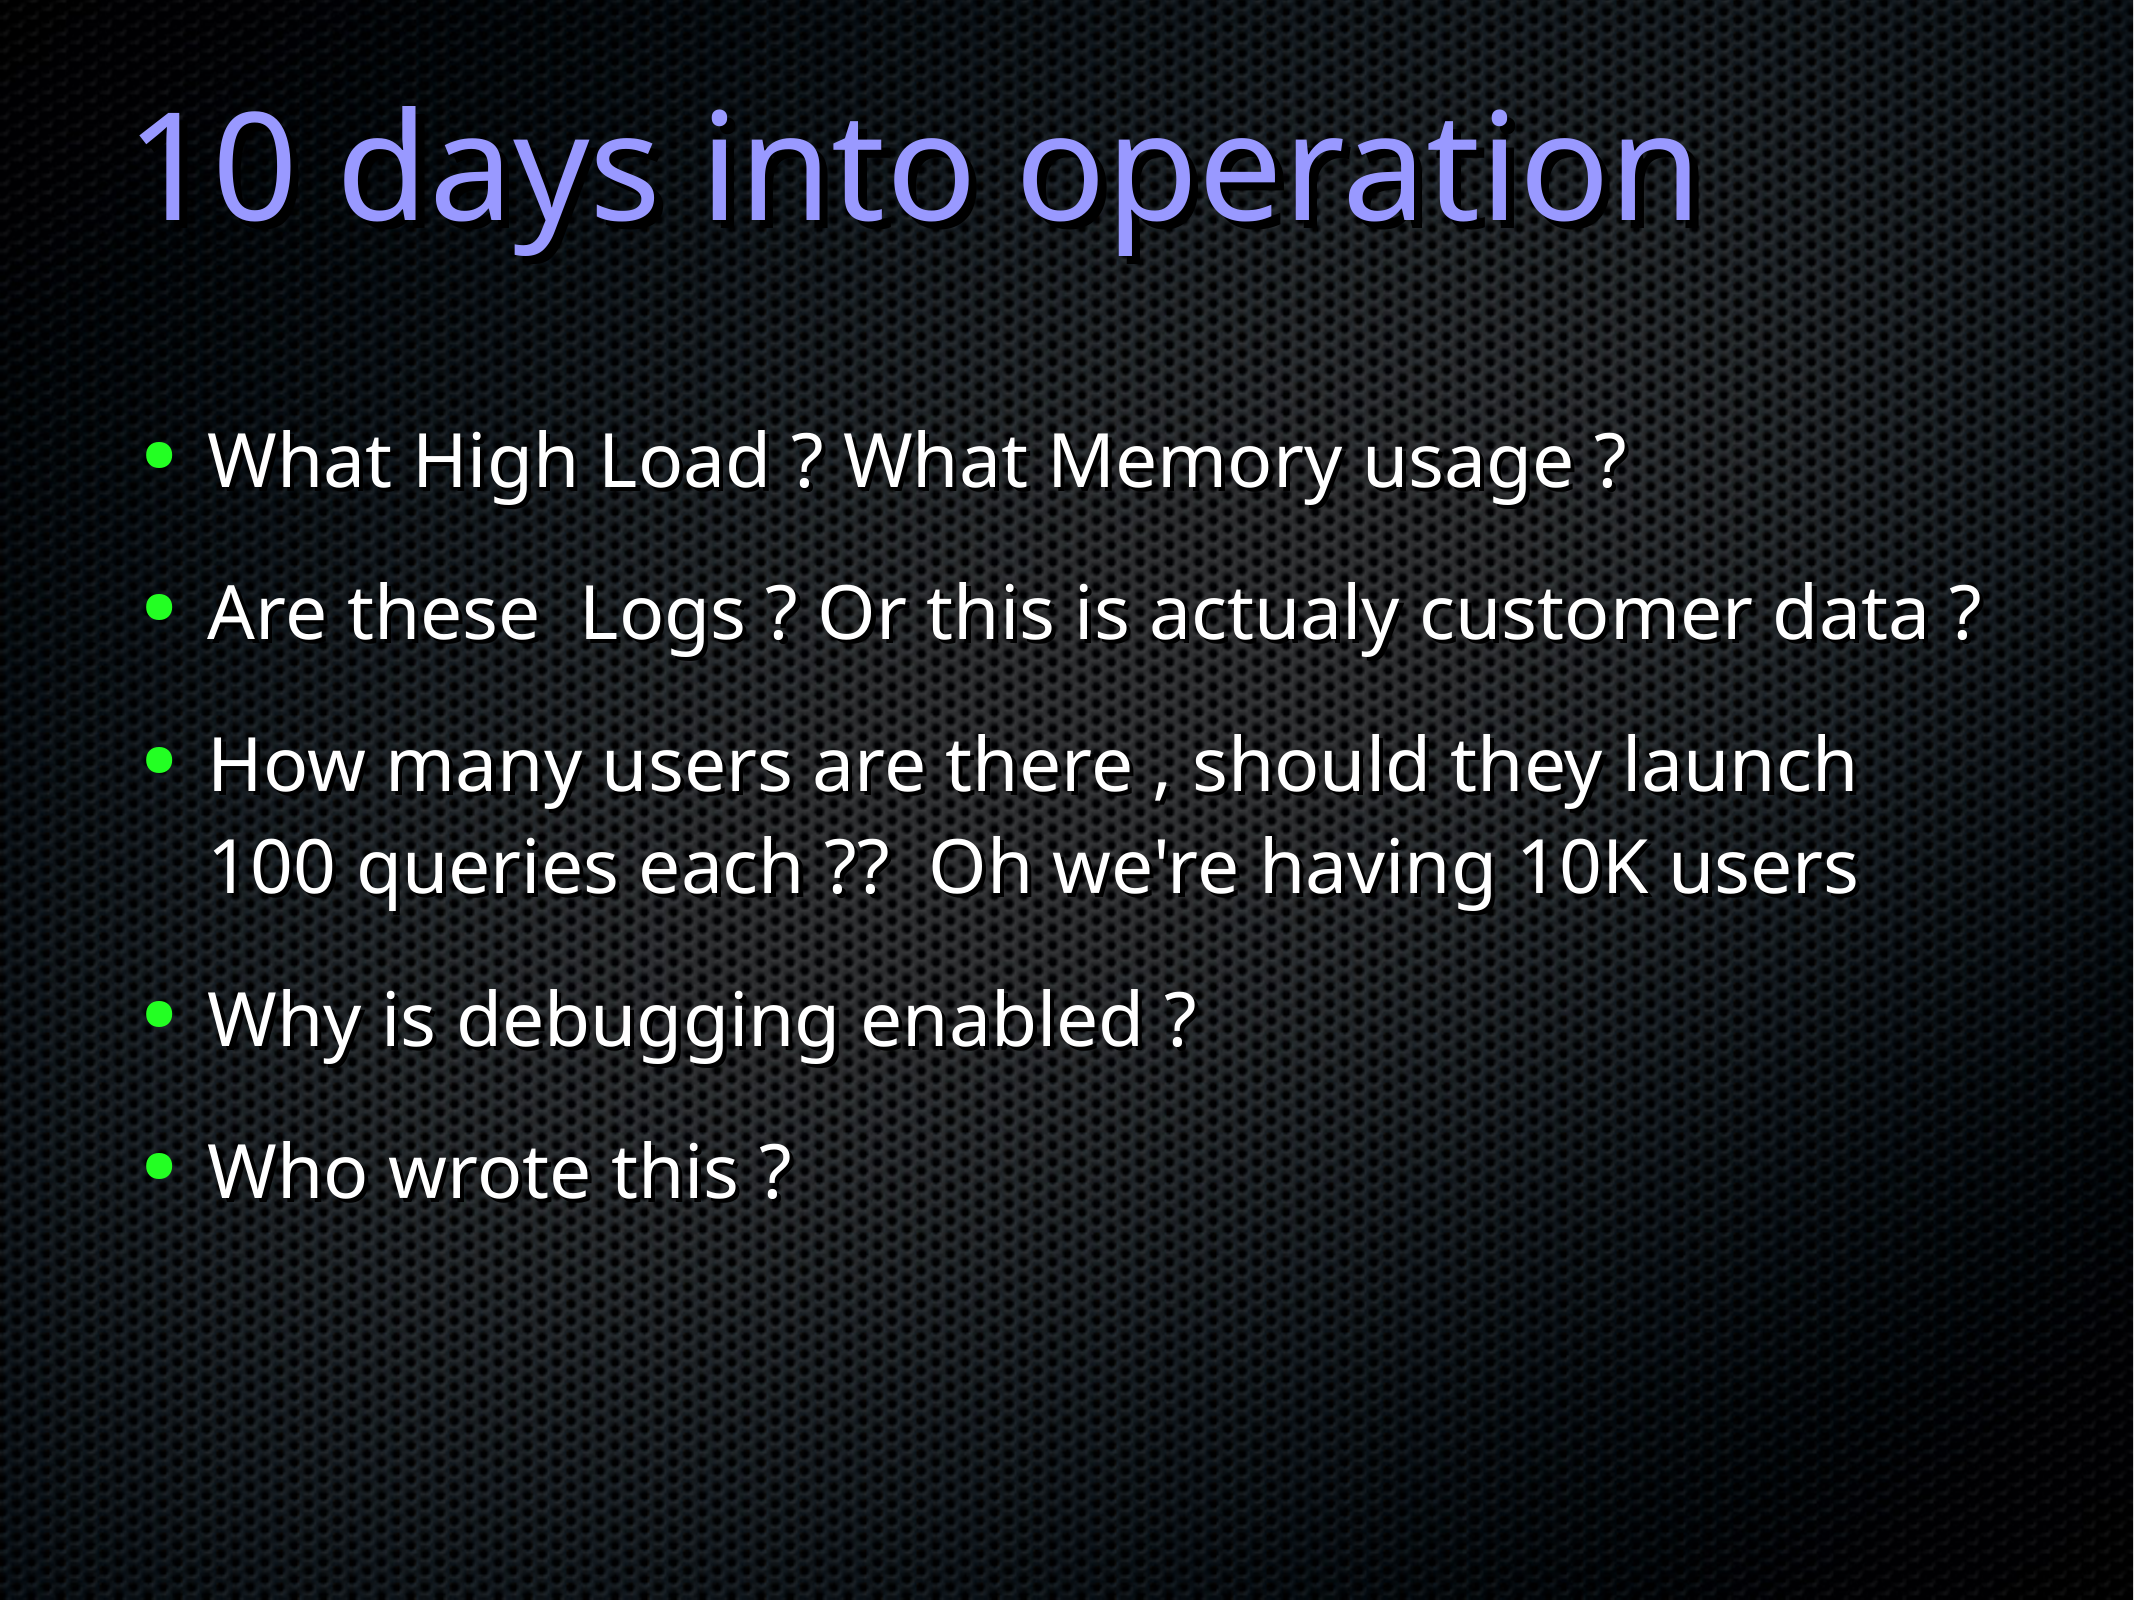

# 10 days into operation
What High Load ? What Memory usage ?
Are these Logs ? Or this is actualy customer data ?
How many users are there , should they launch 100 queries each ?? Oh we're having 10K users
Why is debugging enabled ?
Who wrote this ?